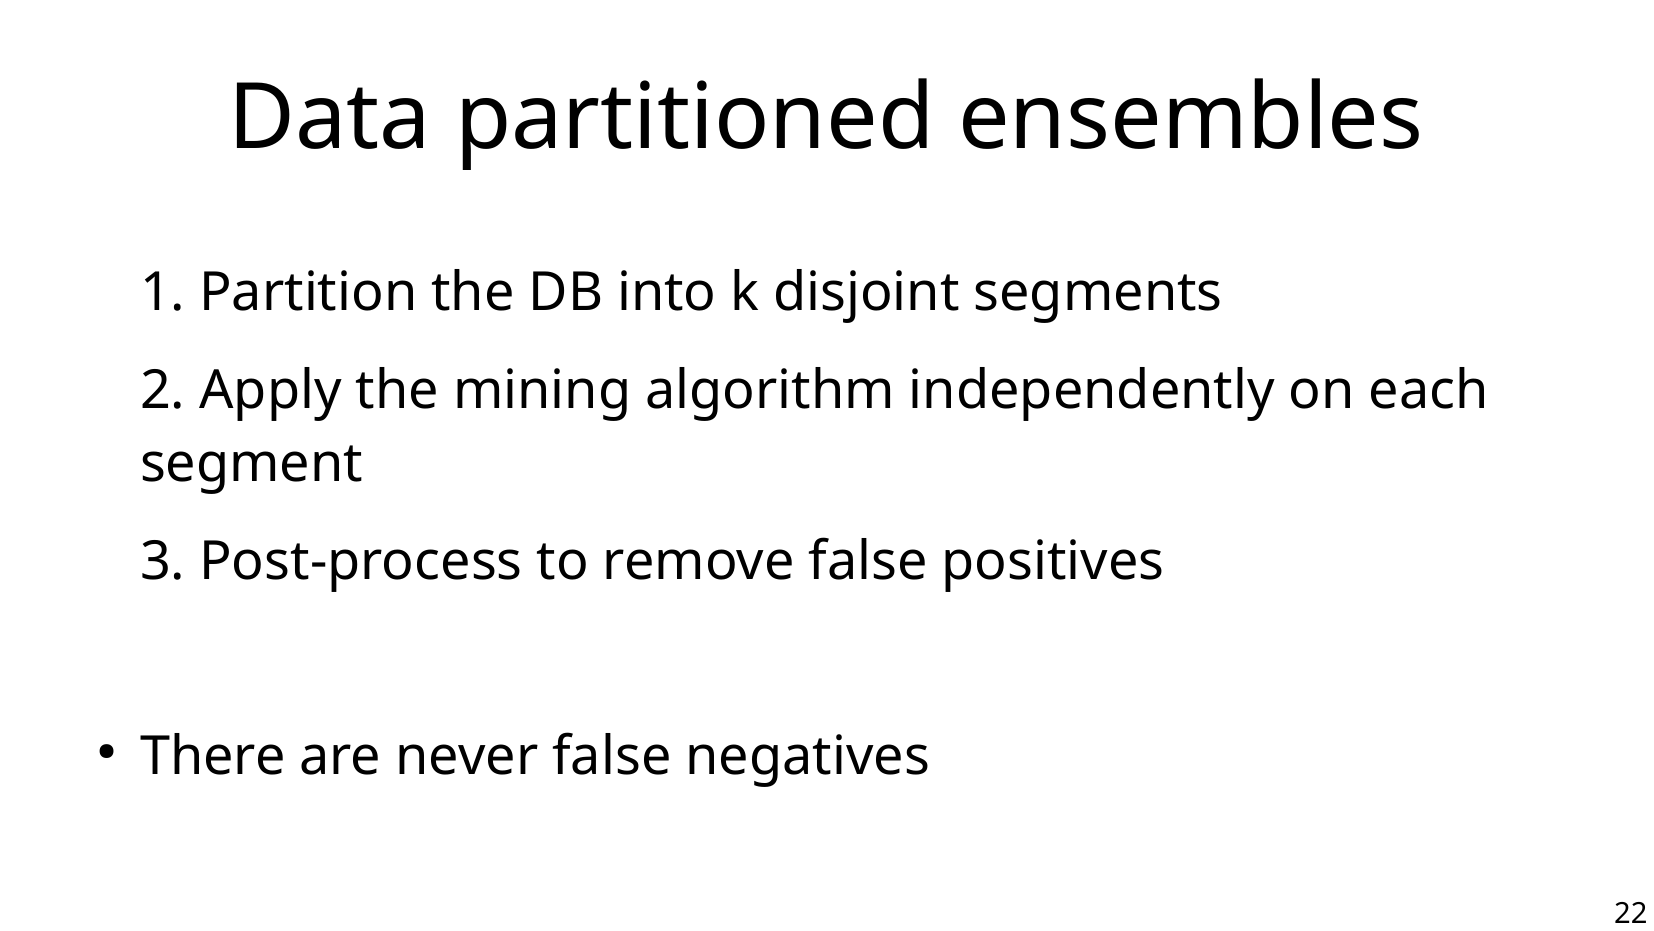

# Data partitioned ensembles
1. Partition the DB into k disjoint segments
2. Apply the mining algorithm independently on each segment
3. Post-process to remove false positives
There are never false negatives
22